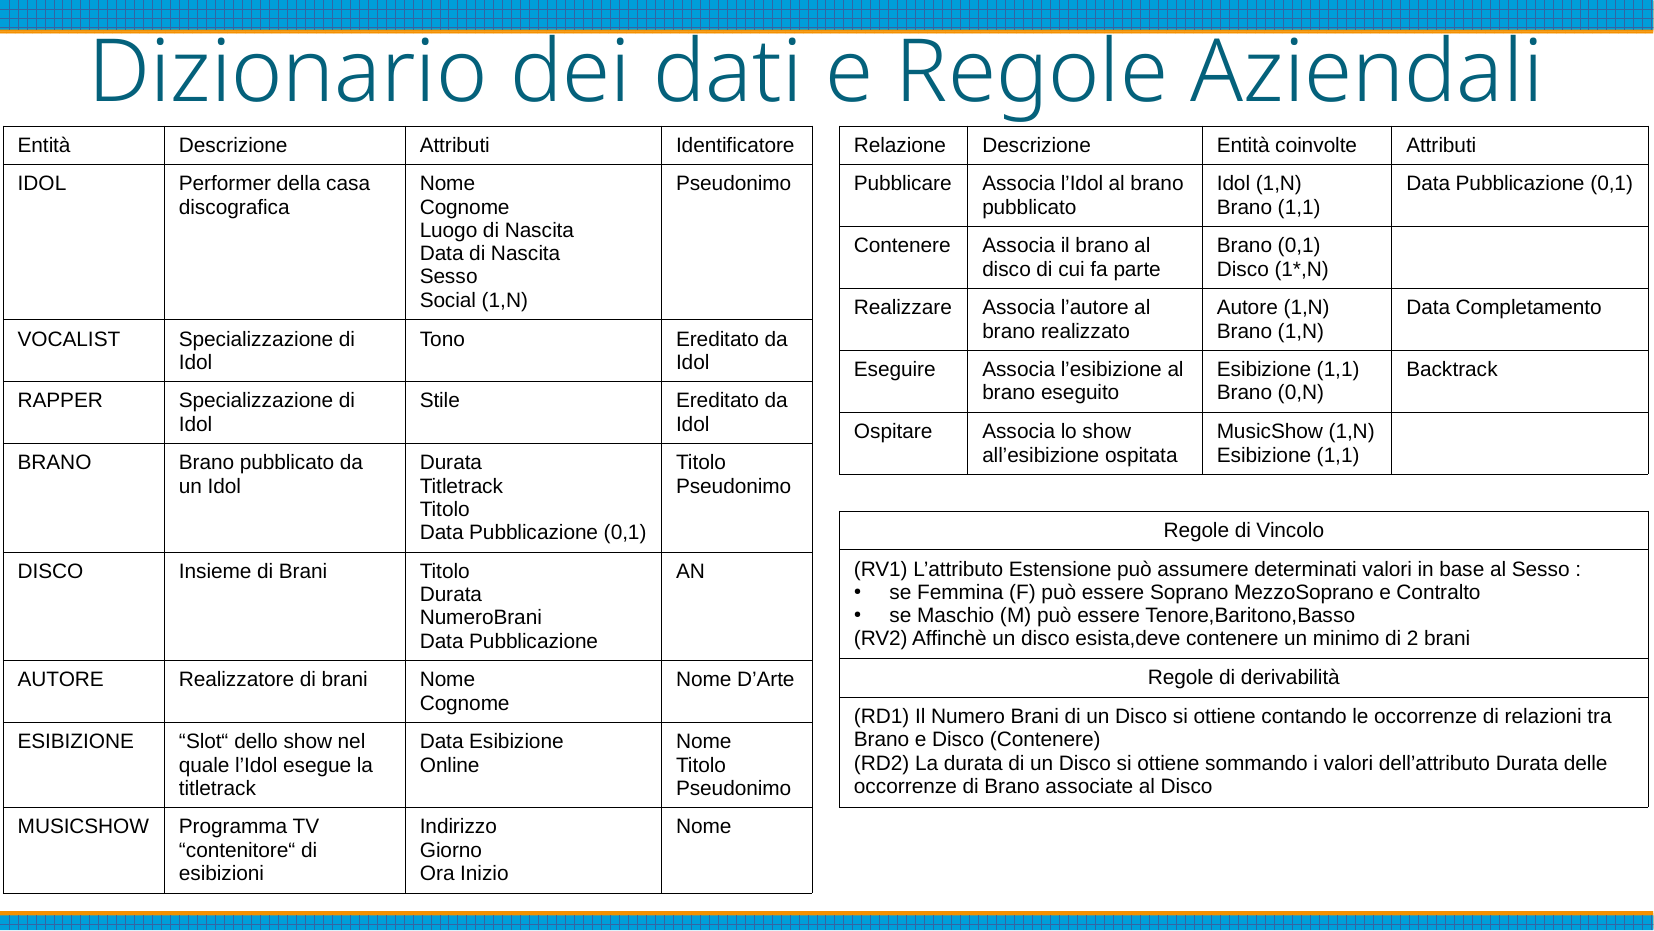

# Dizionario dei dati e Regole Aziendali
| Entità | Descrizione | Attributi | Identificatore |
| --- | --- | --- | --- |
| IDOL | Performer della casa discografica | Nome Cognome Luogo di Nascita Data di Nascita Sesso Social (1,N) | Pseudonimo |
| VOCALIST | Specializzazione di Idol | Tono | Ereditato da Idol |
| RAPPER | Specializzazione di Idol | Stile | Ereditato da Idol |
| BRANO | Brano pubblicato da un Idol | Durata Titletrack Titolo Data Pubblicazione (0,1) | Titolo Pseudonimo |
| DISCO | Insieme di Brani | Titolo Durata NumeroBrani Data Pubblicazione | AN |
| AUTORE | Realizzatore di brani | Nome Cognome | Nome D’Arte |
| ESIBIZIONE | “Slot“ dello show nel quale l’Idol esegue la titletrack | Data Esibizione Online | Nome Titolo Pseudonimo |
| MUSICSHOW | Programma TV “contenitore“ di esibizioni | Indirizzo Giorno Ora Inizio | Nome |
| Relazione | Descrizione | Entità coinvolte | Attributi |
| --- | --- | --- | --- |
| Pubblicare | Associa l’Idol al brano pubblicato | Idol (1,N) Brano (1,1) | Data Pubblicazione (0,1) |
| Contenere | Associa il brano al disco di cui fa parte | Brano (0,1) Disco (1\*,N) | |
| Realizzare | Associa l’autore al brano realizzato | Autore (1,N) Brano (1,N) | Data Completamento |
| Eseguire | Associa l’esibizione al brano eseguito | Esibizione (1,1) Brano (0,N) | Backtrack |
| Ospitare | Associa lo show all’esibizione ospitata | MusicShow (1,N) Esibizione (1,1) | |
| Regole di Vincolo |
| --- |
| (RV1) L’attributo Estensione può assumere determinati valori in base al Sesso : se Femmina (F) può essere Soprano MezzoSoprano e Contralto se Maschio (M) può essere Tenore,Baritono,Basso (RV2) Affinchè un disco esista,deve contenere un minimo di 2 brani |
| Regole di derivabilità |
| (RD1) Il Numero Brani di un Disco si ottiene contando le occorrenze di relazioni tra Brano e Disco (Contenere) (RD2) La durata di un Disco si ottiene sommando i valori dell’attributo Durata delle occorrenze di Brano associate al Disco |